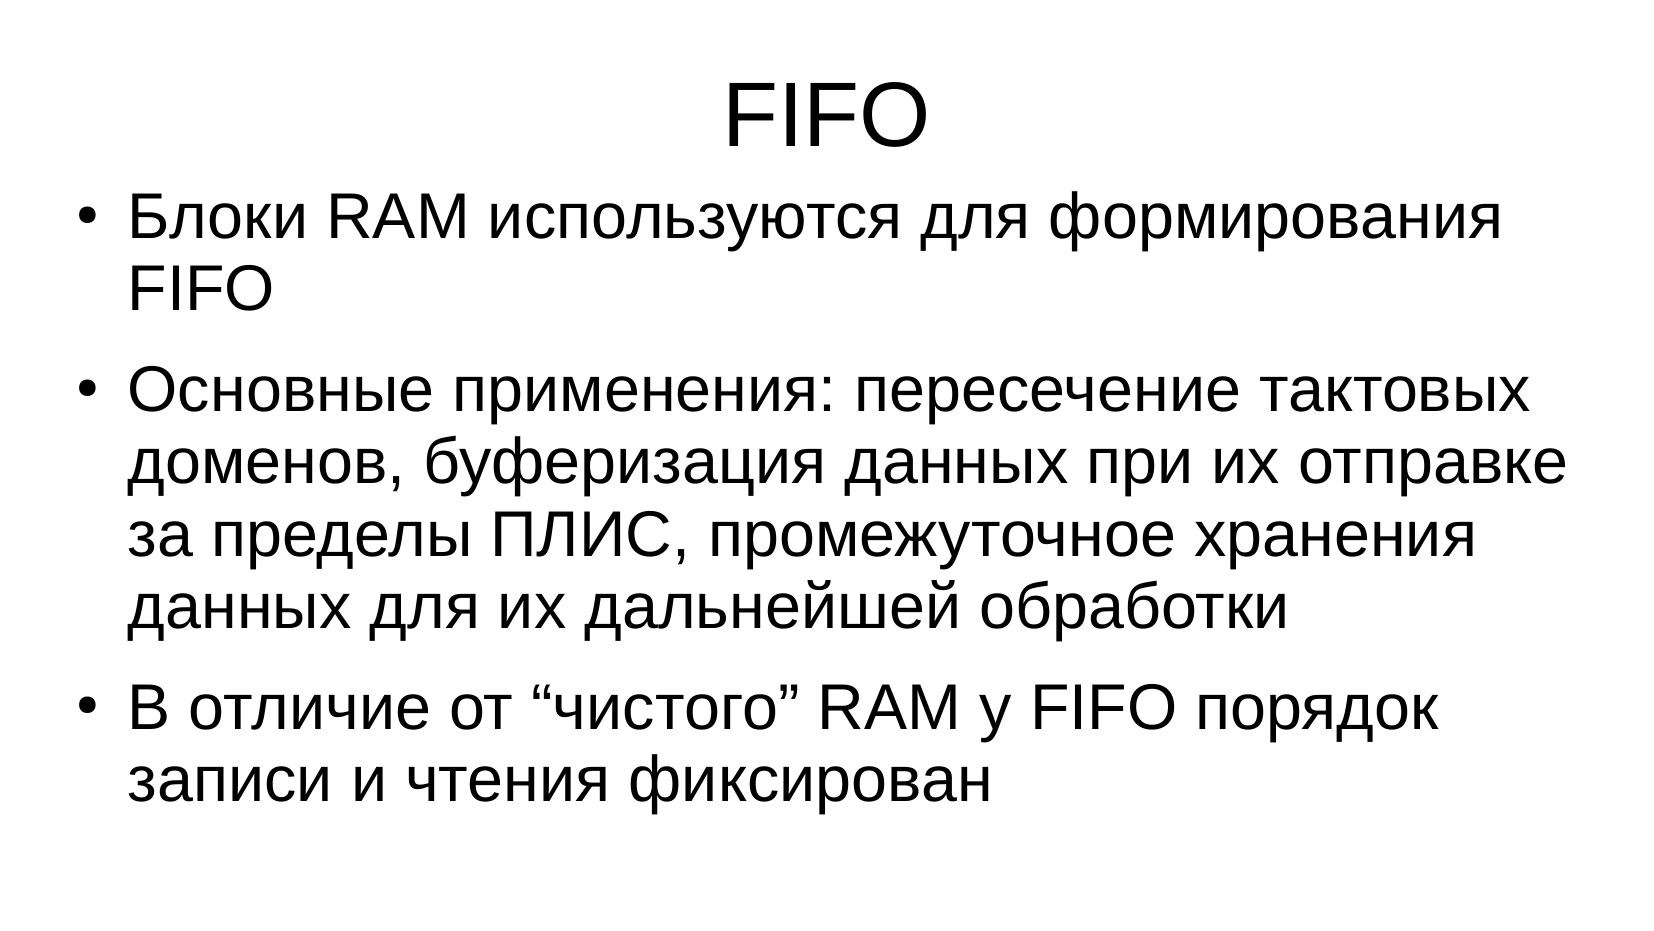

# FIFO
Блоки RAM используются для формирования FIFO
Основные применения: пересечение тактовых доменов, буферизация данных при их отправке за пределы ПЛИС, промежуточное хранения данных для их дальнейшей обработки
В отличие от “чистого” RAM у FIFO порядок записи и чтения фиксирован